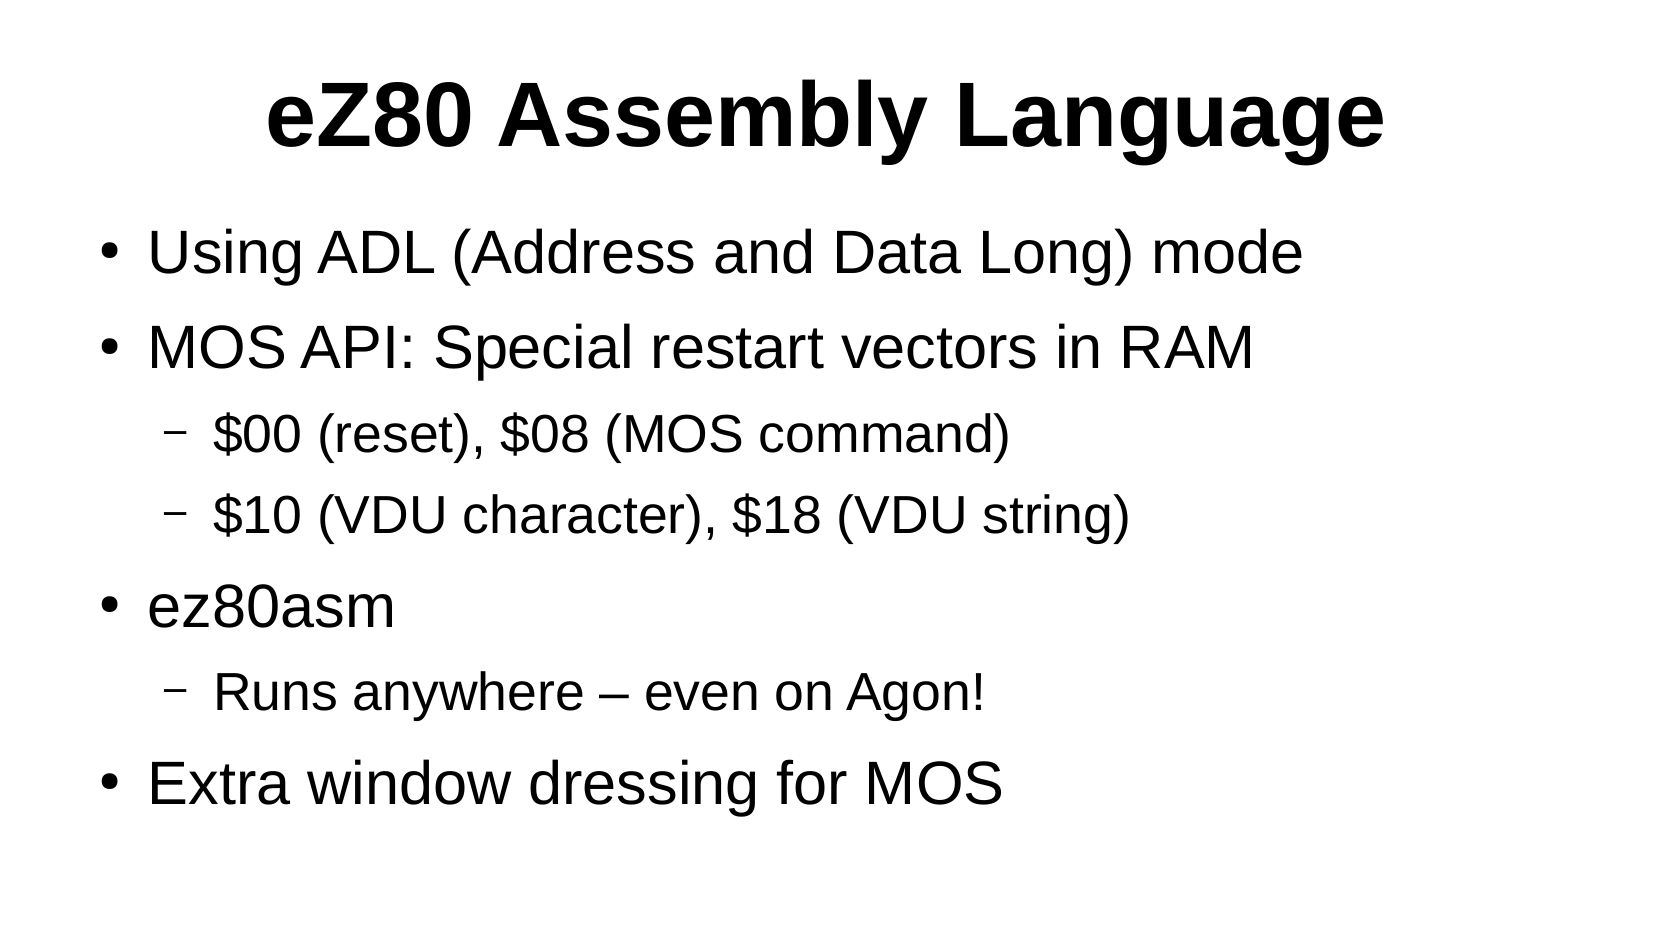

# eZ80 Assembly Language
Using ADL (Address and Data Long) mode
MOS API: Special restart vectors in RAM
$00 (reset), $08 (MOS command)
$10 (VDU character), $18 (VDU string)
ez80asm
Runs anywhere – even on Agon!
Extra window dressing for MOS